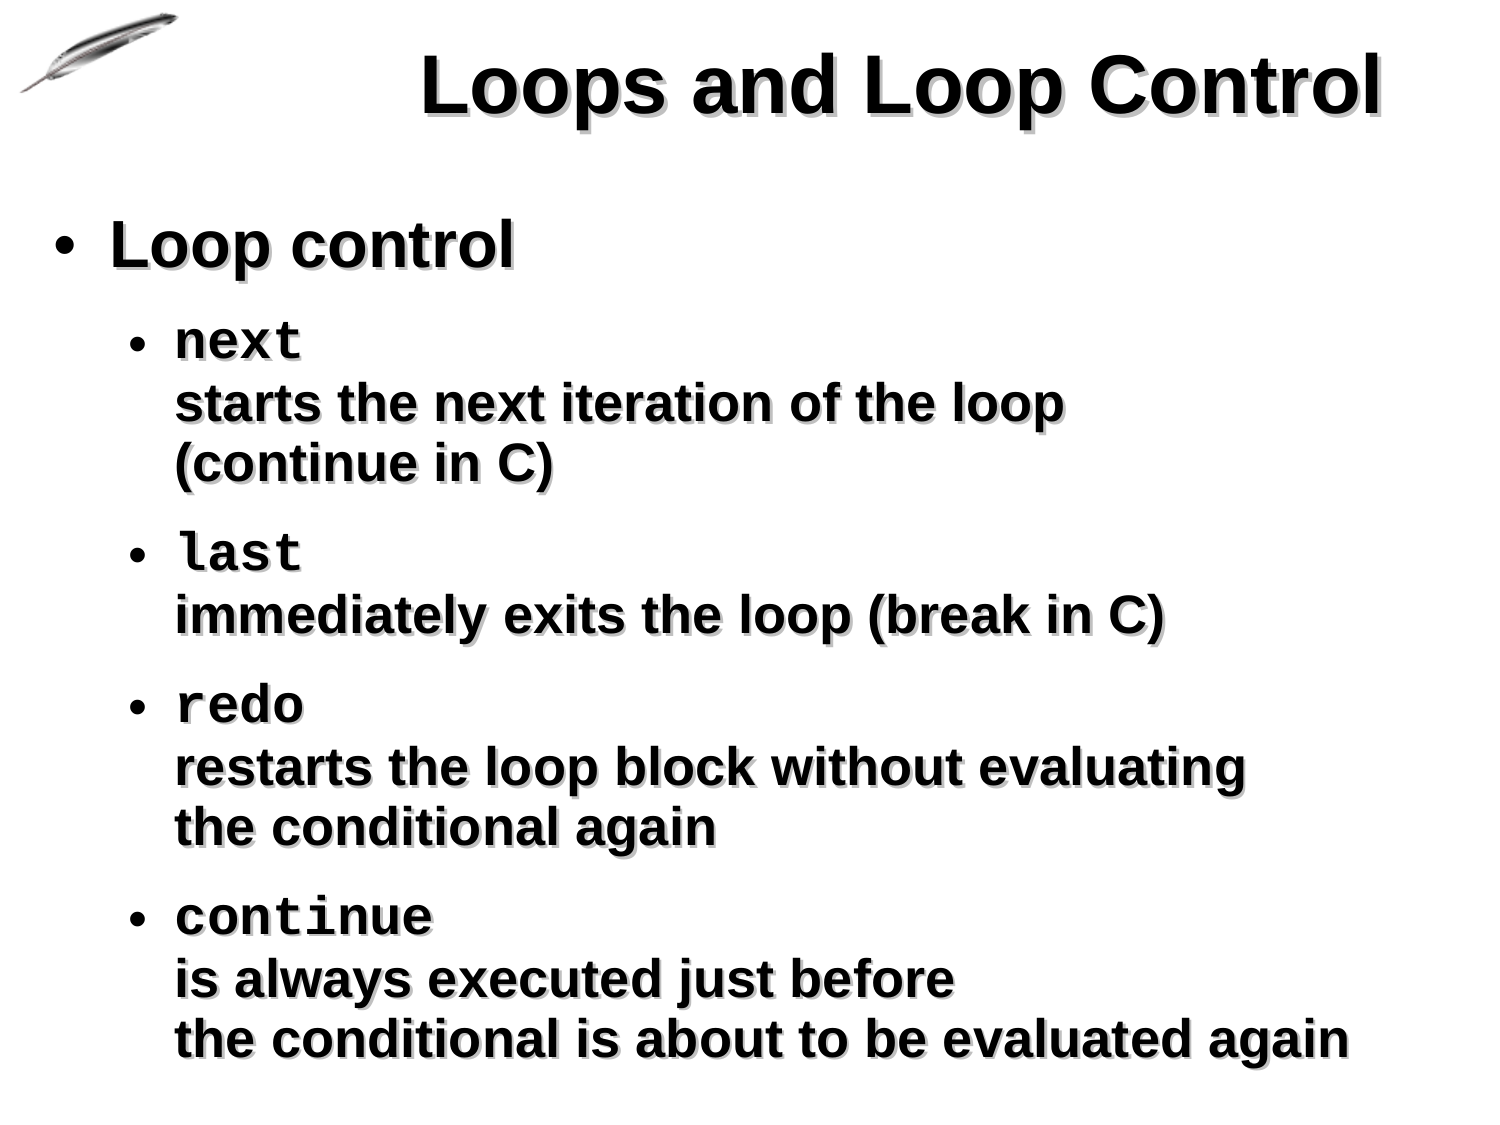

# Loops and Loop Control
Loop control
next
starts the next iteration of the loop
(continue in C)
last
immediately exits the loop (break in C)
redo
restarts the loop block without evaluating
the conditional again
continue
is always executed just before
the conditional is about to be evaluated again